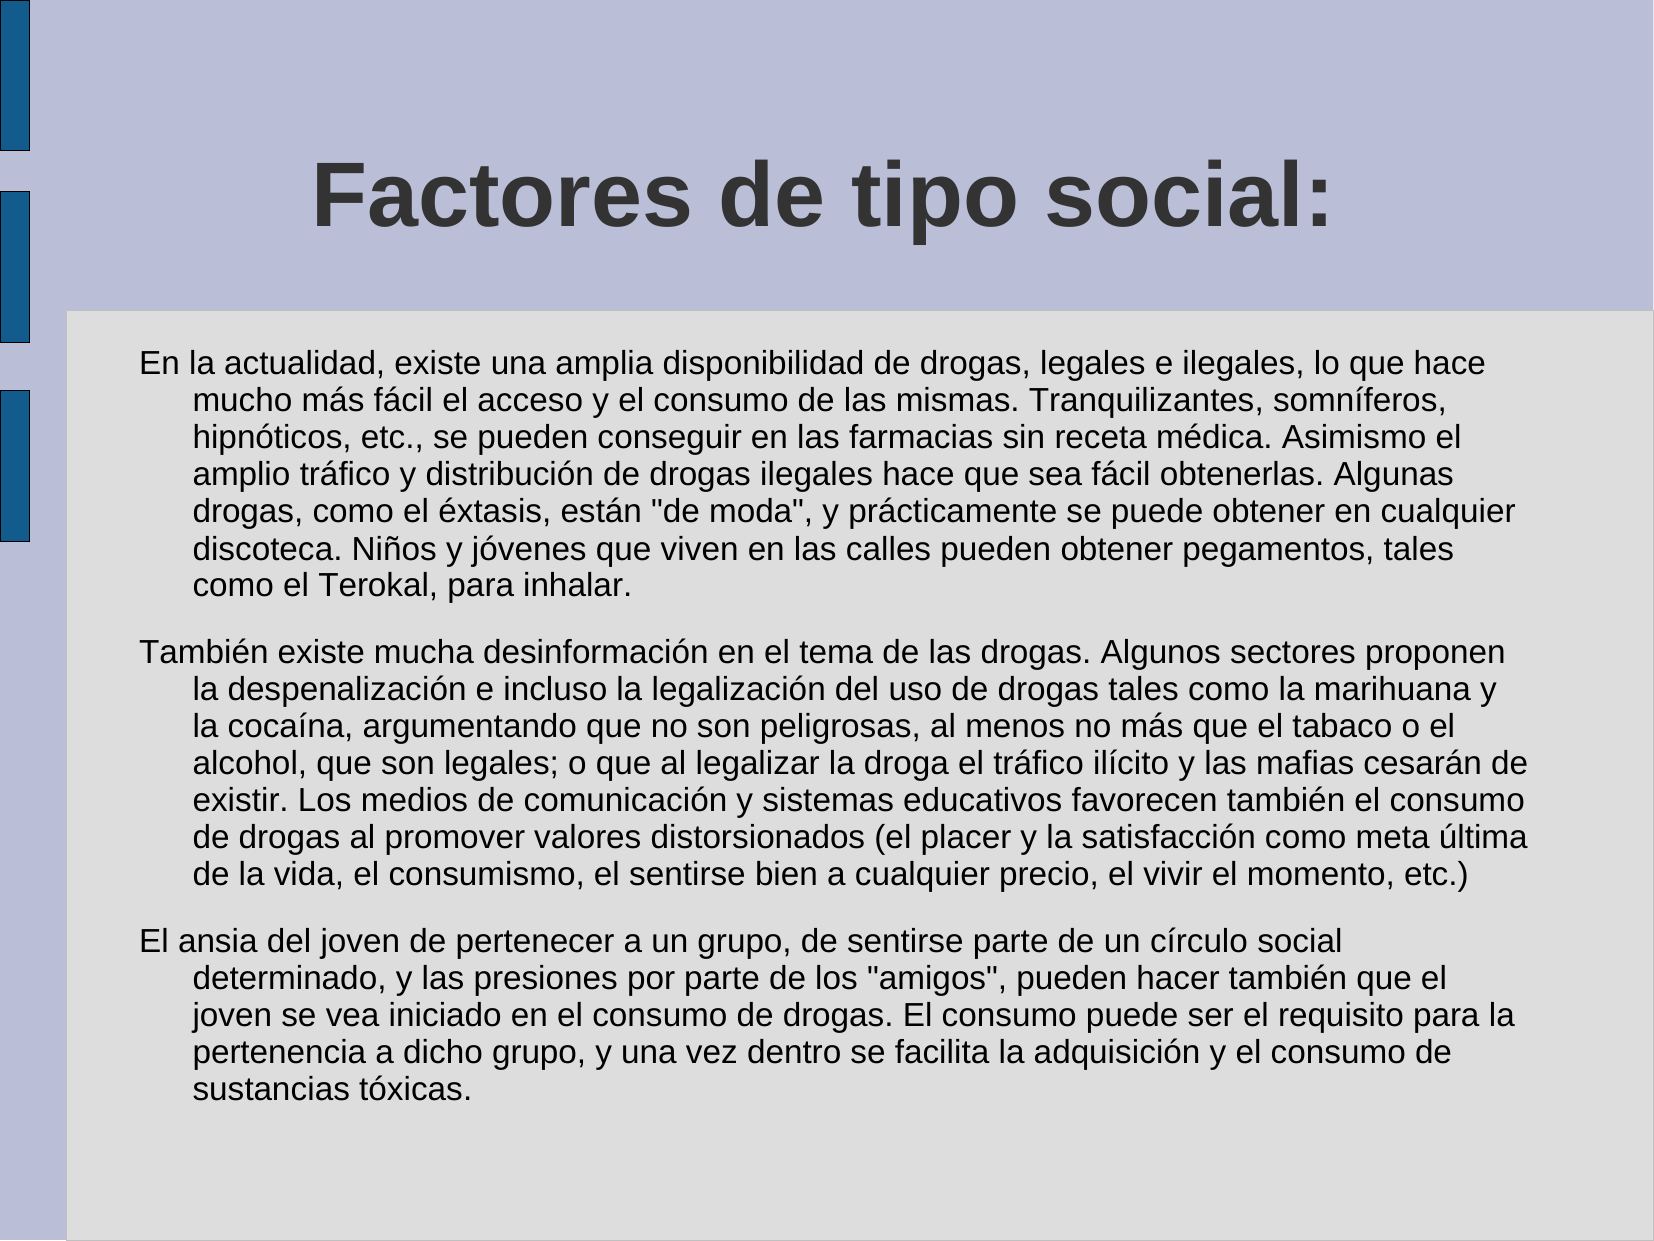

# Factores de tipo social:
En la actualidad, existe una amplia disponibilidad de drogas, legales e ilegales, lo que hace mucho más fácil el acceso y el consumo de las mismas. Tranquilizantes, somníferos, hipnóticos, etc., se pueden conseguir en las farmacias sin receta médica. Asimismo el amplio tráfico y distribución de drogas ilegales hace que sea fácil obtenerlas. Algunas drogas, como el éxtasis, están "de moda", y prácticamente se puede obtener en cualquier discoteca. Niños y jóvenes que viven en las calles pueden obtener pegamentos, tales como el Terokal, para inhalar.
También existe mucha desinformación en el tema de las drogas. Algunos sectores proponen la despenalización e incluso la legalización del uso de drogas tales como la marihuana y la cocaína, argumentando que no son peligrosas, al menos no más que el tabaco o el alcohol, que son legales; o que al legalizar la droga el tráfico ilícito y las mafias cesarán de existir. Los medios de comunicación y sistemas educativos favorecen también el consumo de drogas al promover valores distorsionados (el placer y la satisfacción como meta última de la vida, el consumismo, el sentirse bien a cualquier precio, el vivir el momento, etc.)
El ansia del joven de pertenecer a un grupo, de sentirse parte de un círculo social determinado, y las presiones por parte de los "amigos", pueden hacer también que el joven se vea iniciado en el consumo de drogas. El consumo puede ser el requisito para la pertenencia a dicho grupo, y una vez dentro se facilita la adquisición y el consumo de sustancias tóxicas.